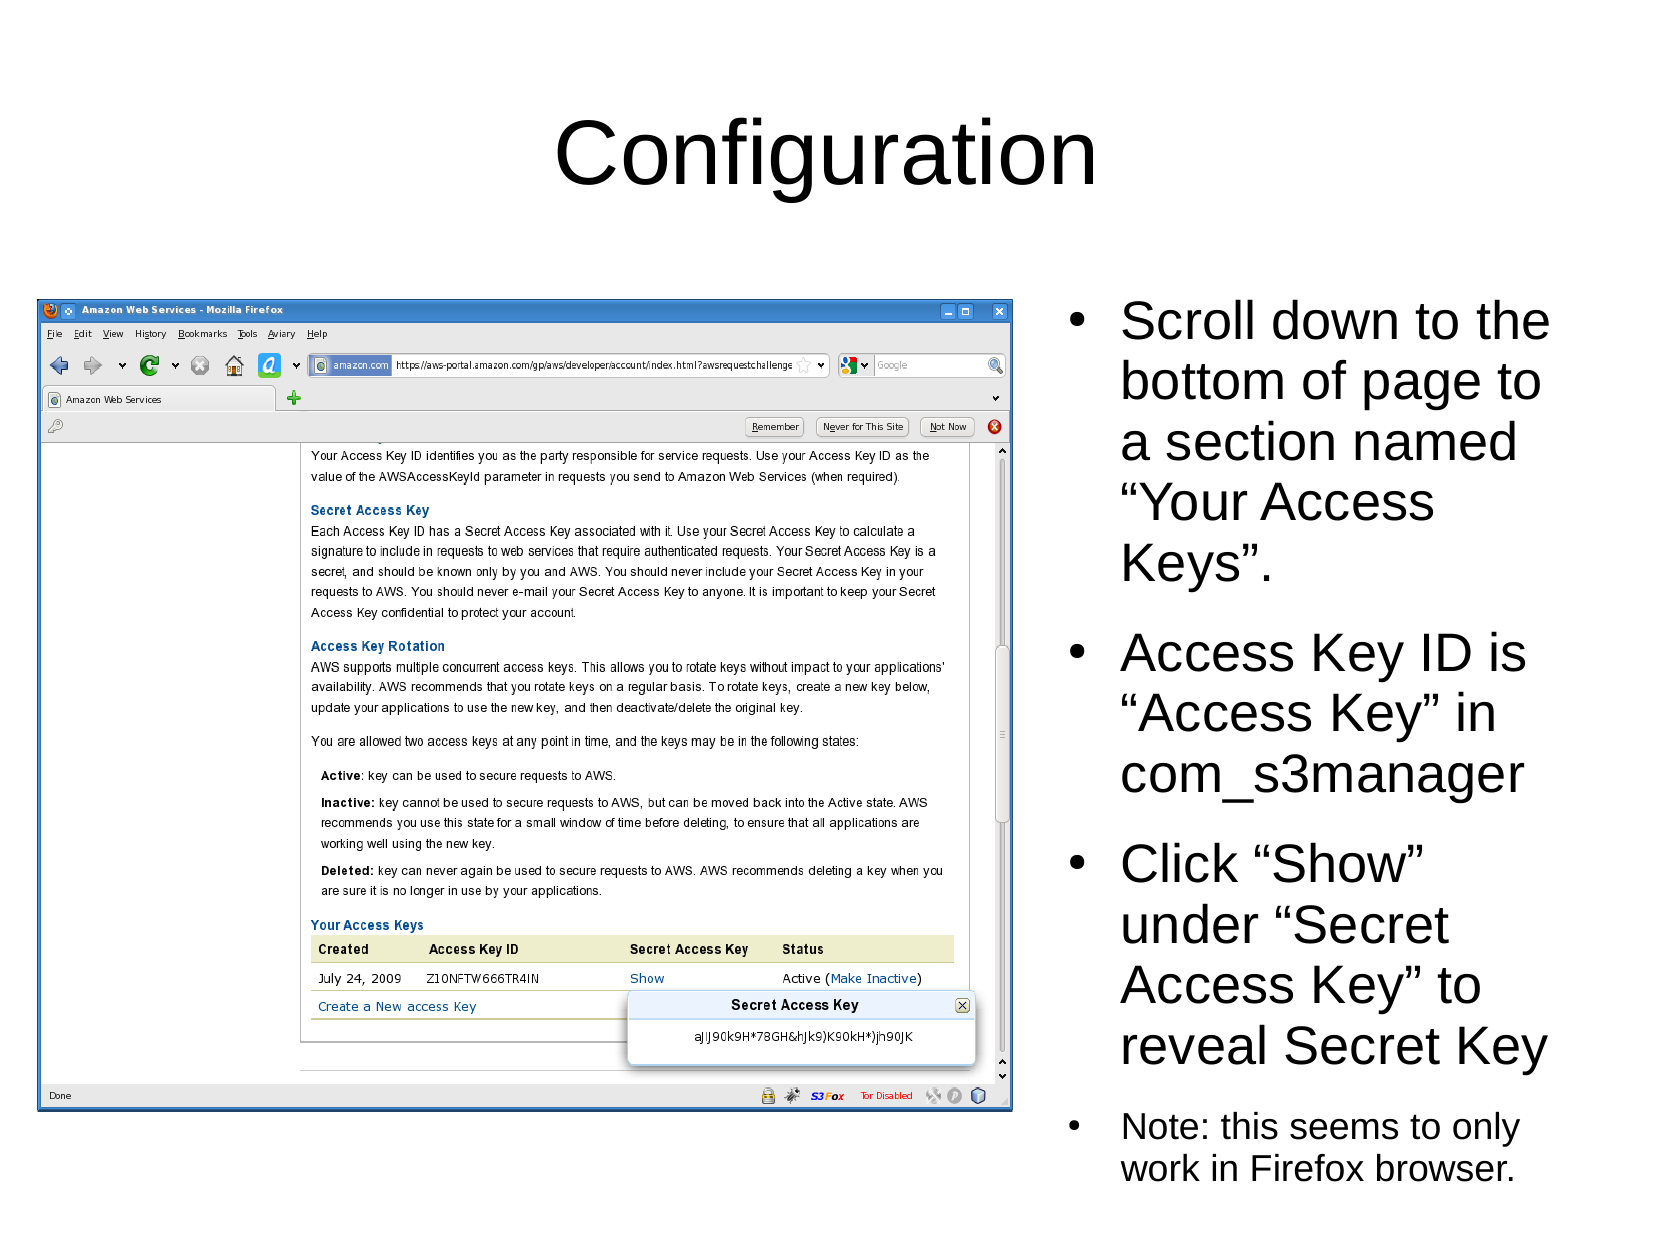

# Configuration
Scroll down to the bottom of page to a section named “Your Access Keys”.
Access Key ID is “Access Key” in com_s3manager
Click “Show” under “Secret Access Key” to reveal Secret Key
Note: this seems to only work in Firefox browser.